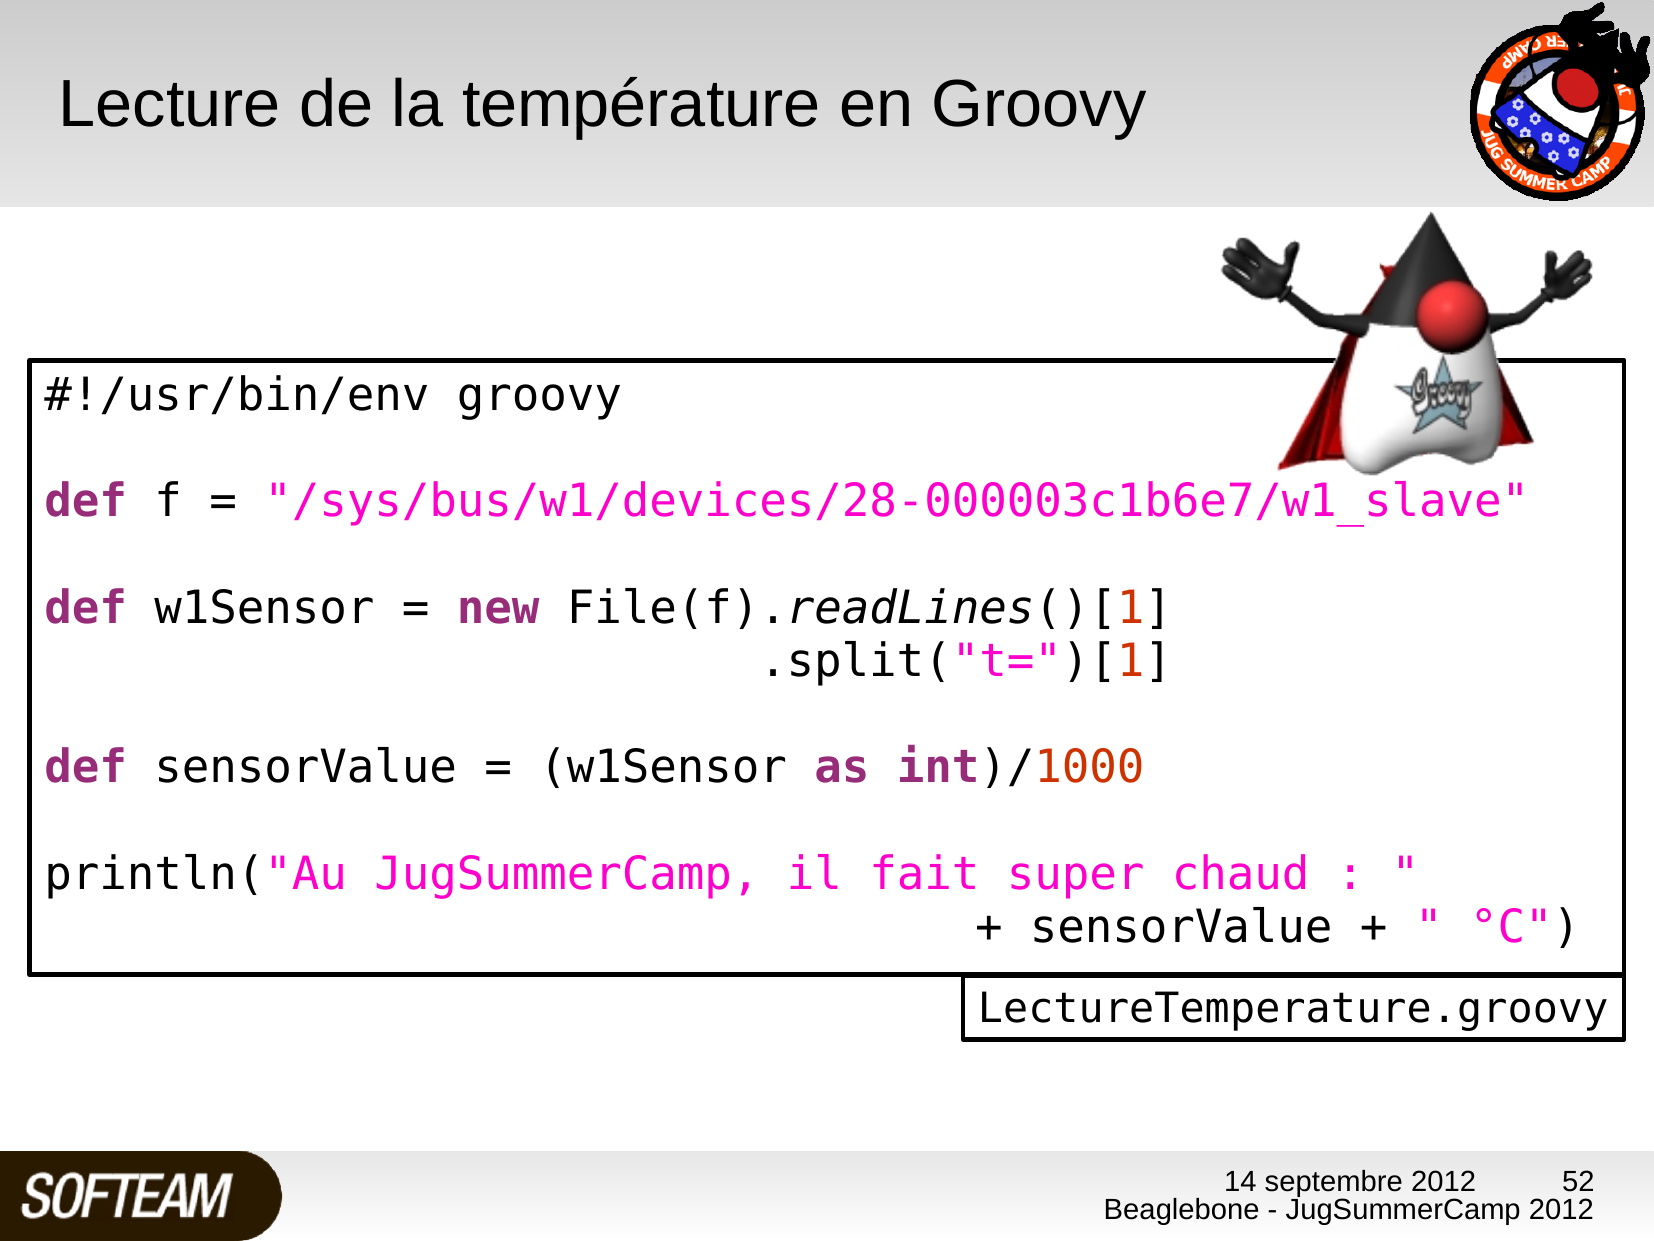

# Lecture de la température en Groovy
#!/usr/bin/env groovy
def f = "/sys/bus/w1/devices/28-000003c1b6e7/w1_slave"
def w1Sensor = new File(f).readLines()[1]
 .split("t=")[1]
def sensorValue = (w1Sensor as int)/1000
println("Au JugSummerCamp, il fait super chaud : "
										 + sensorValue + " °C")
LectureTemperature.groovy
14 septembre 2012
52
Beaglebone - JugSummerCamp 2012